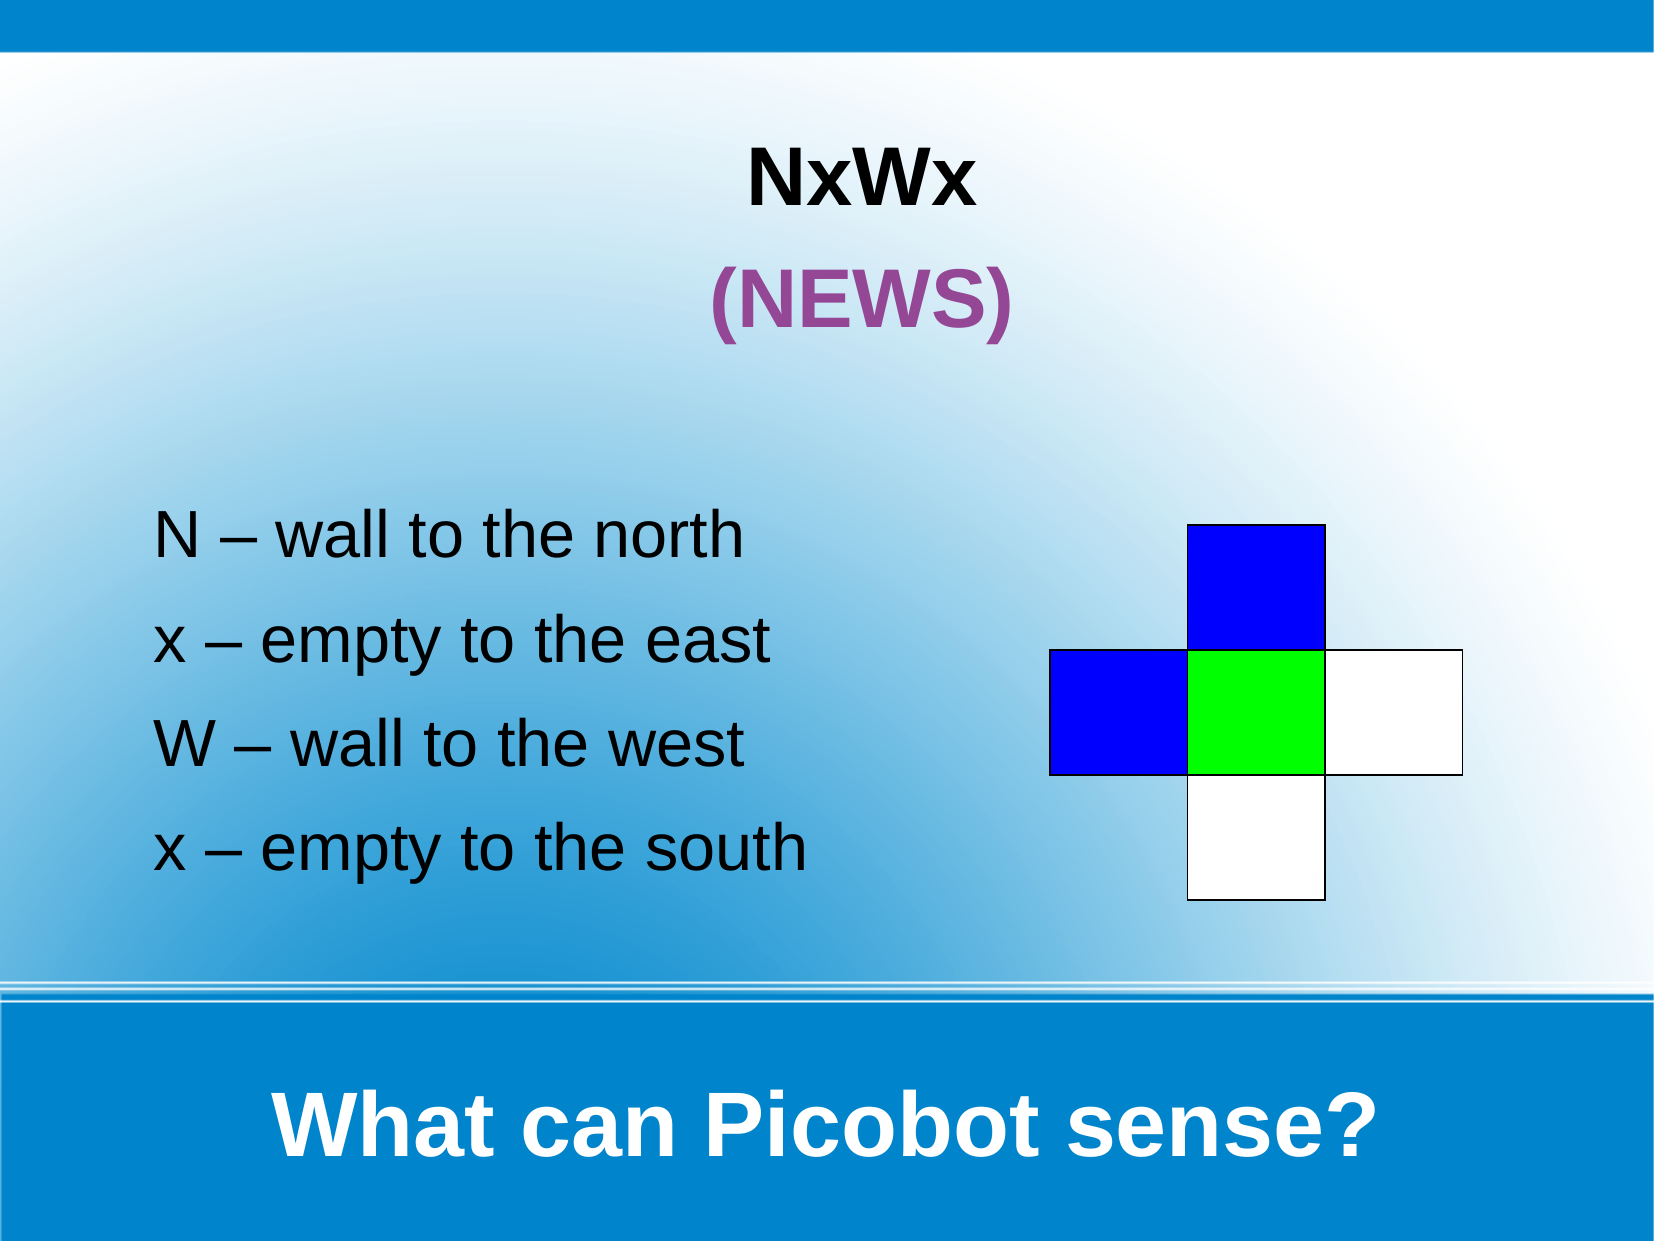

NxWx
(NEWS)
N – wall to the north
x – empty to the east
W – wall to the west
x – empty to the south
# What can Picobot sense?